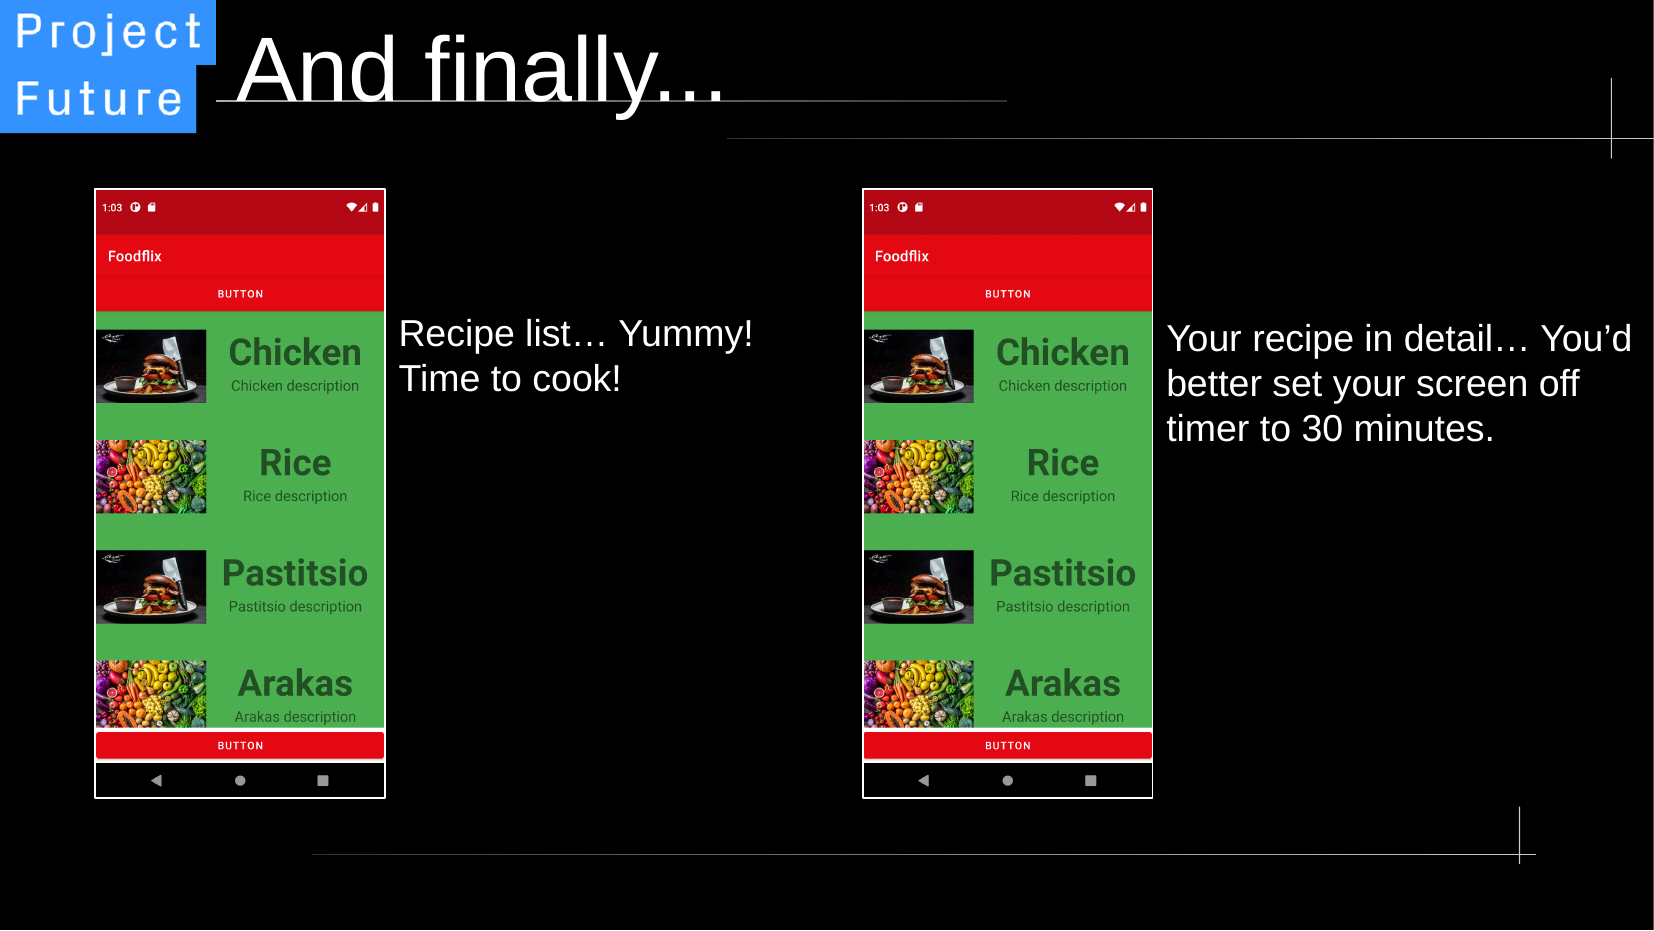

# And finally...
Recipe list… Yummy! Time to cook!
Your recipe in detail… You’d better set your screen off timer to 30 minutes.